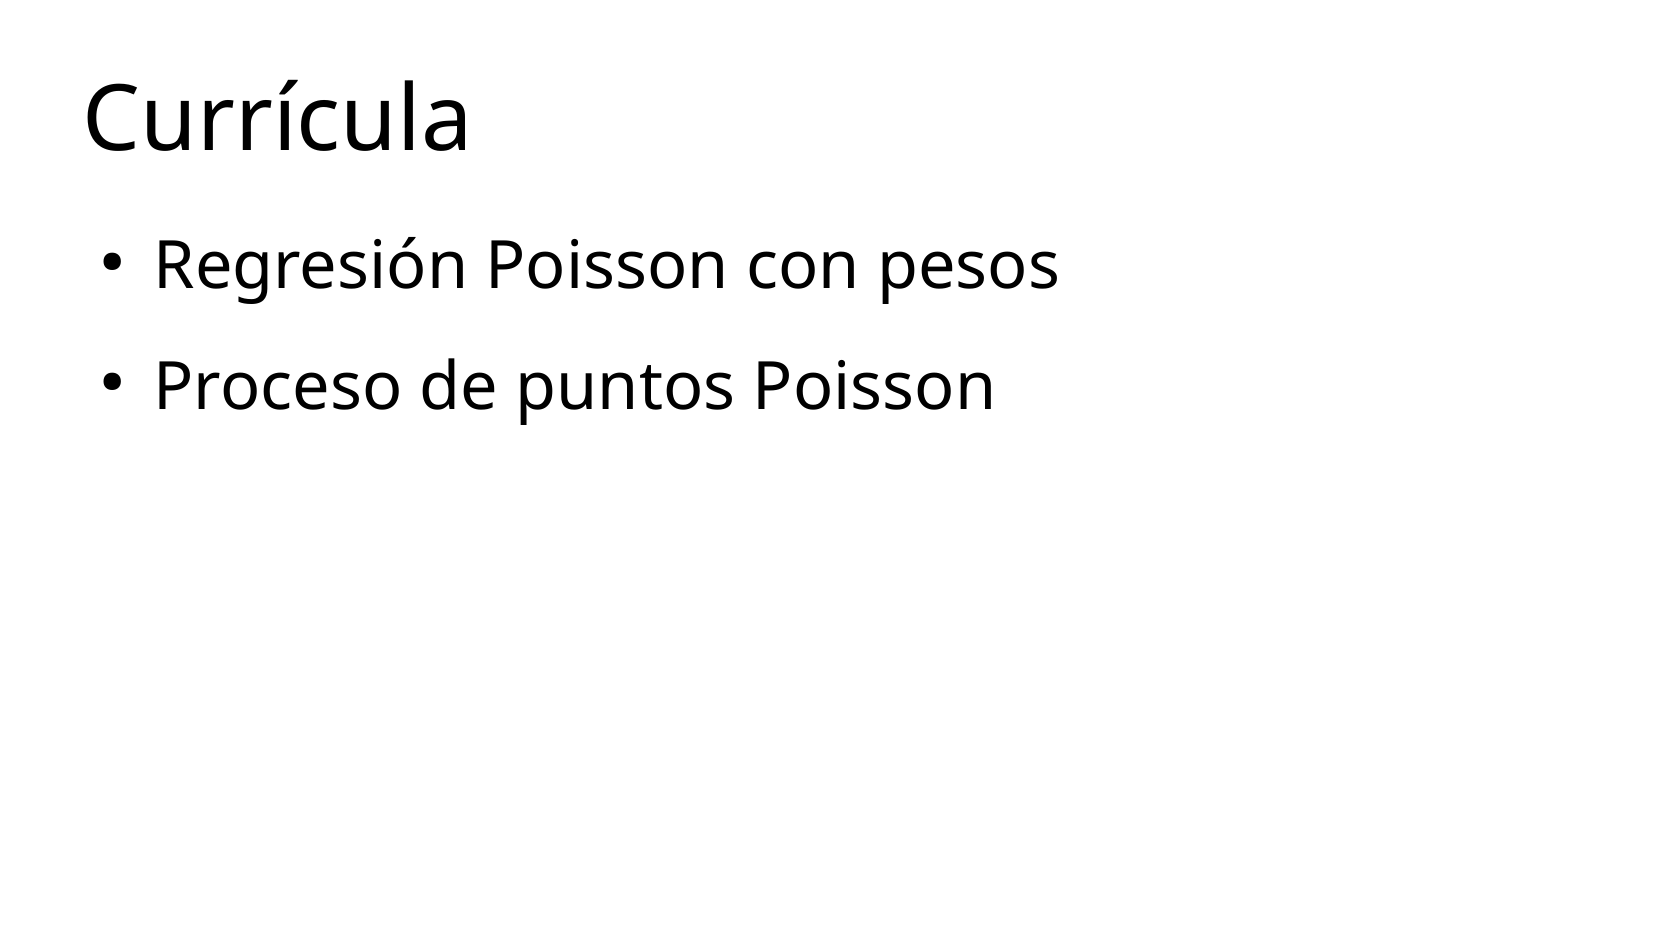

# Currícula
Regresión Poisson con pesos
Proceso de puntos Poisson